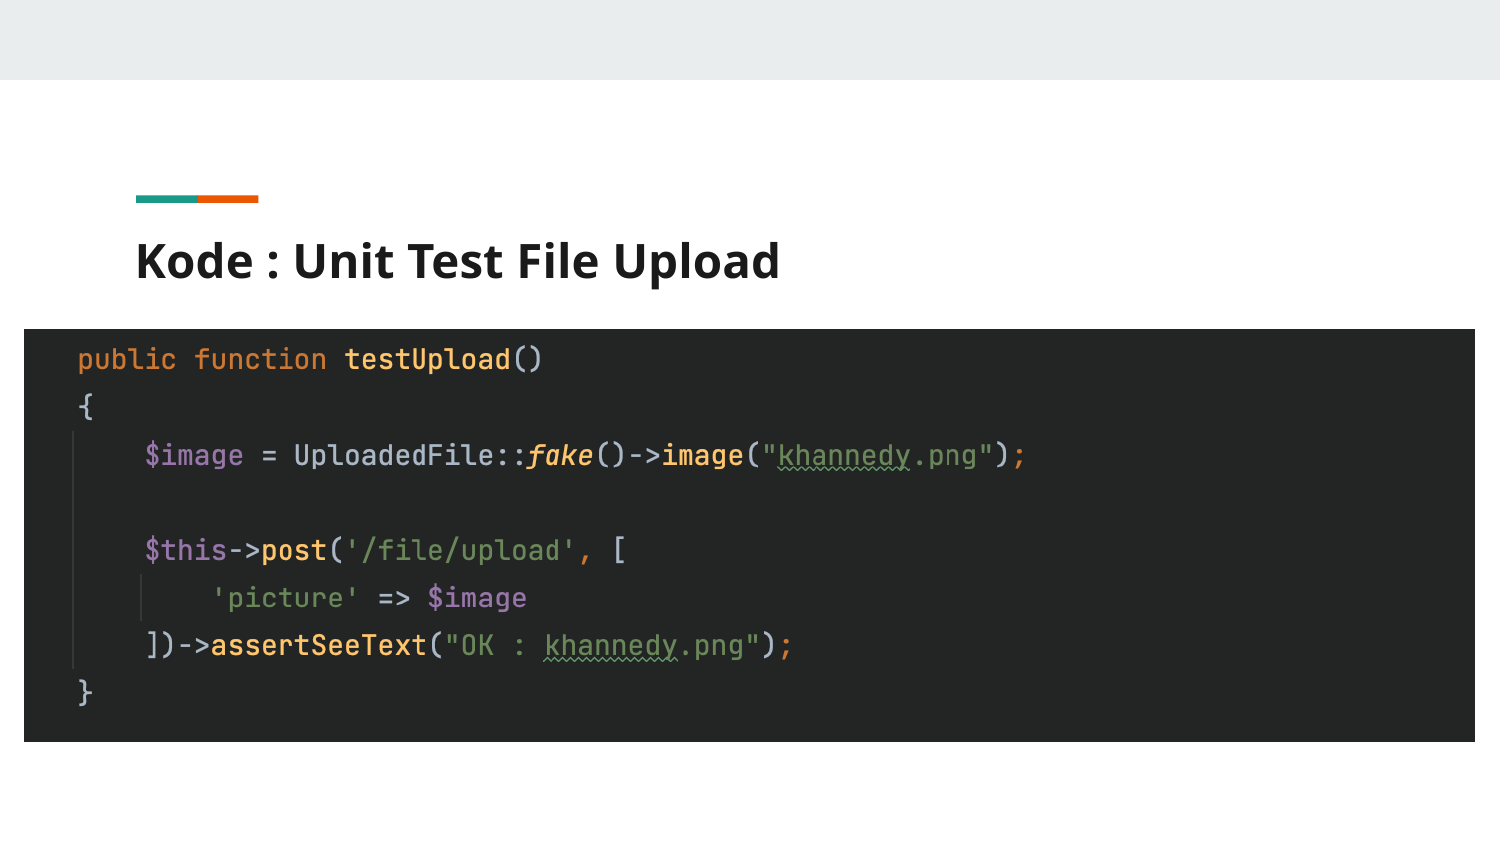

# Kode : Unit Test File Upload